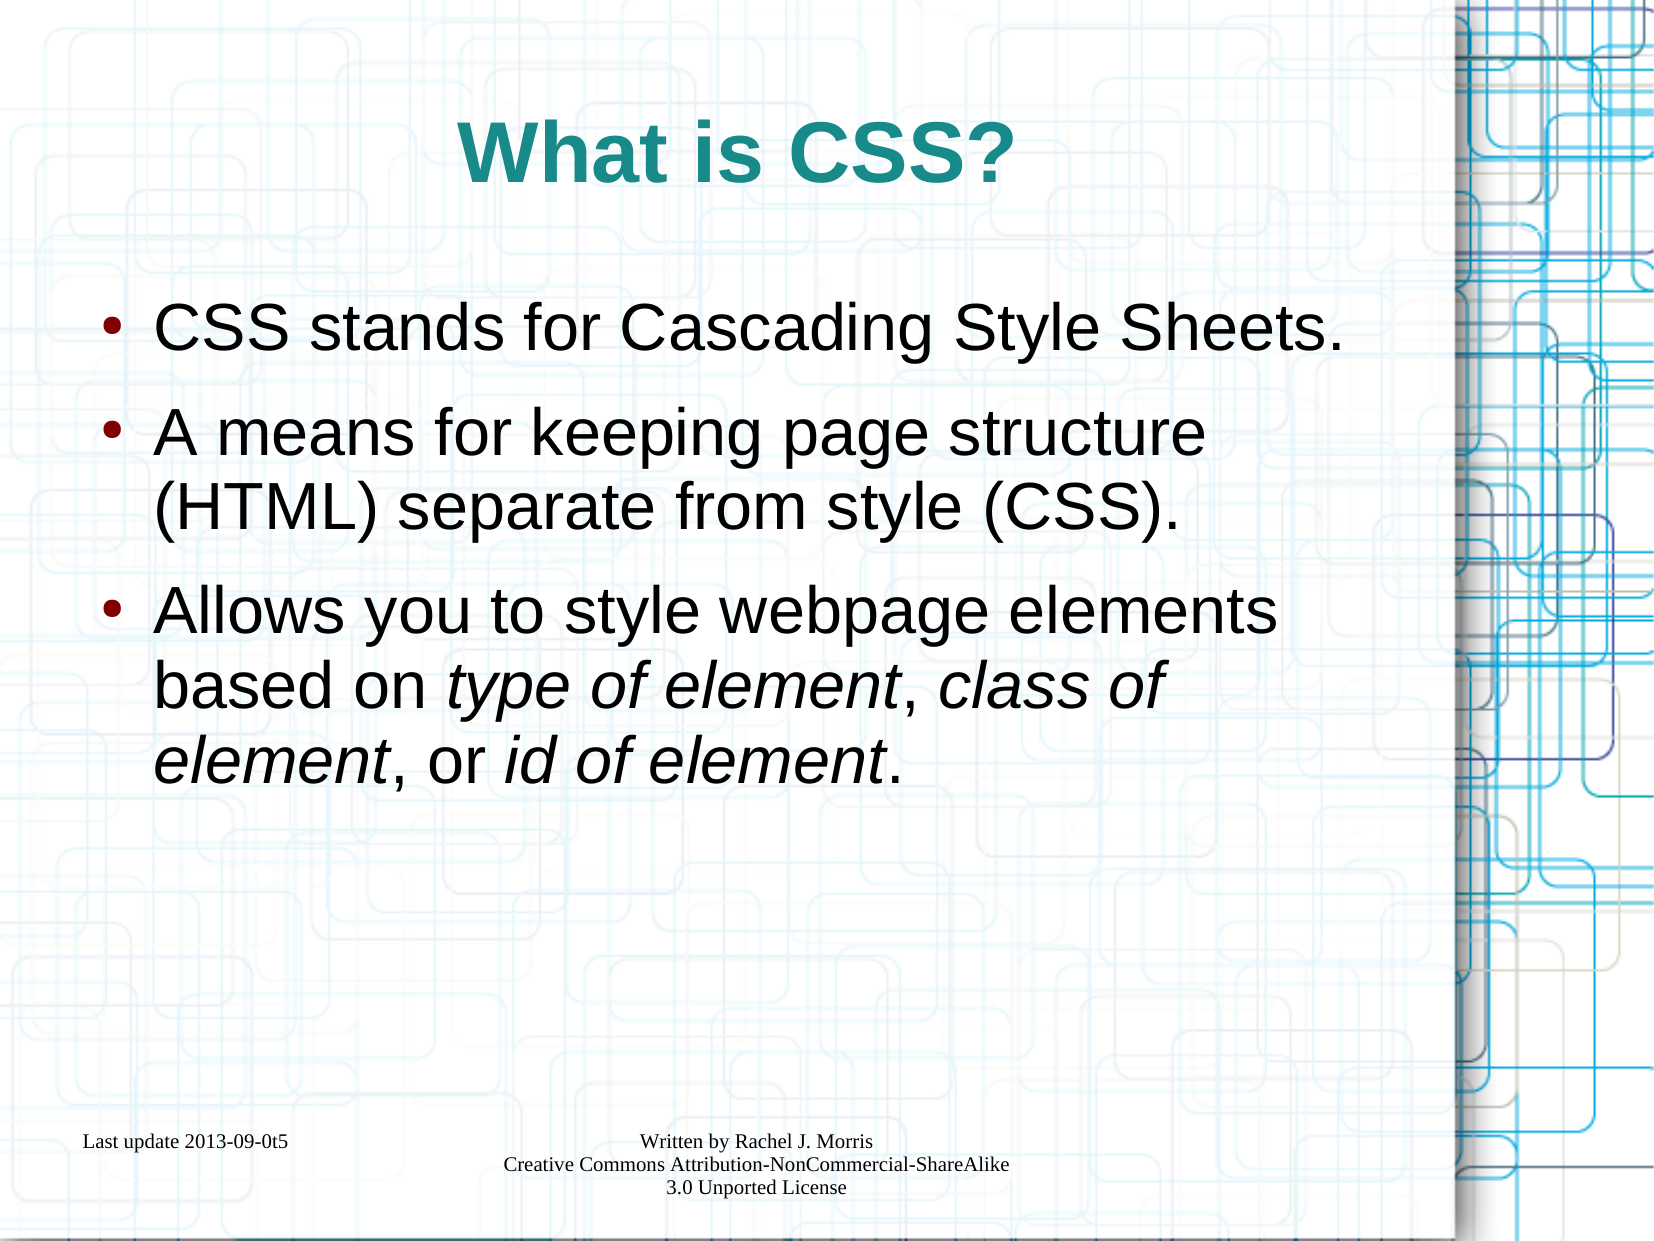

# What is CSS?
CSS stands for Cascading Style Sheets.
A means for keeping page structure (HTML) separate from style (CSS).
Allows you to style webpage elements based on type of element, class of element, or id of element.